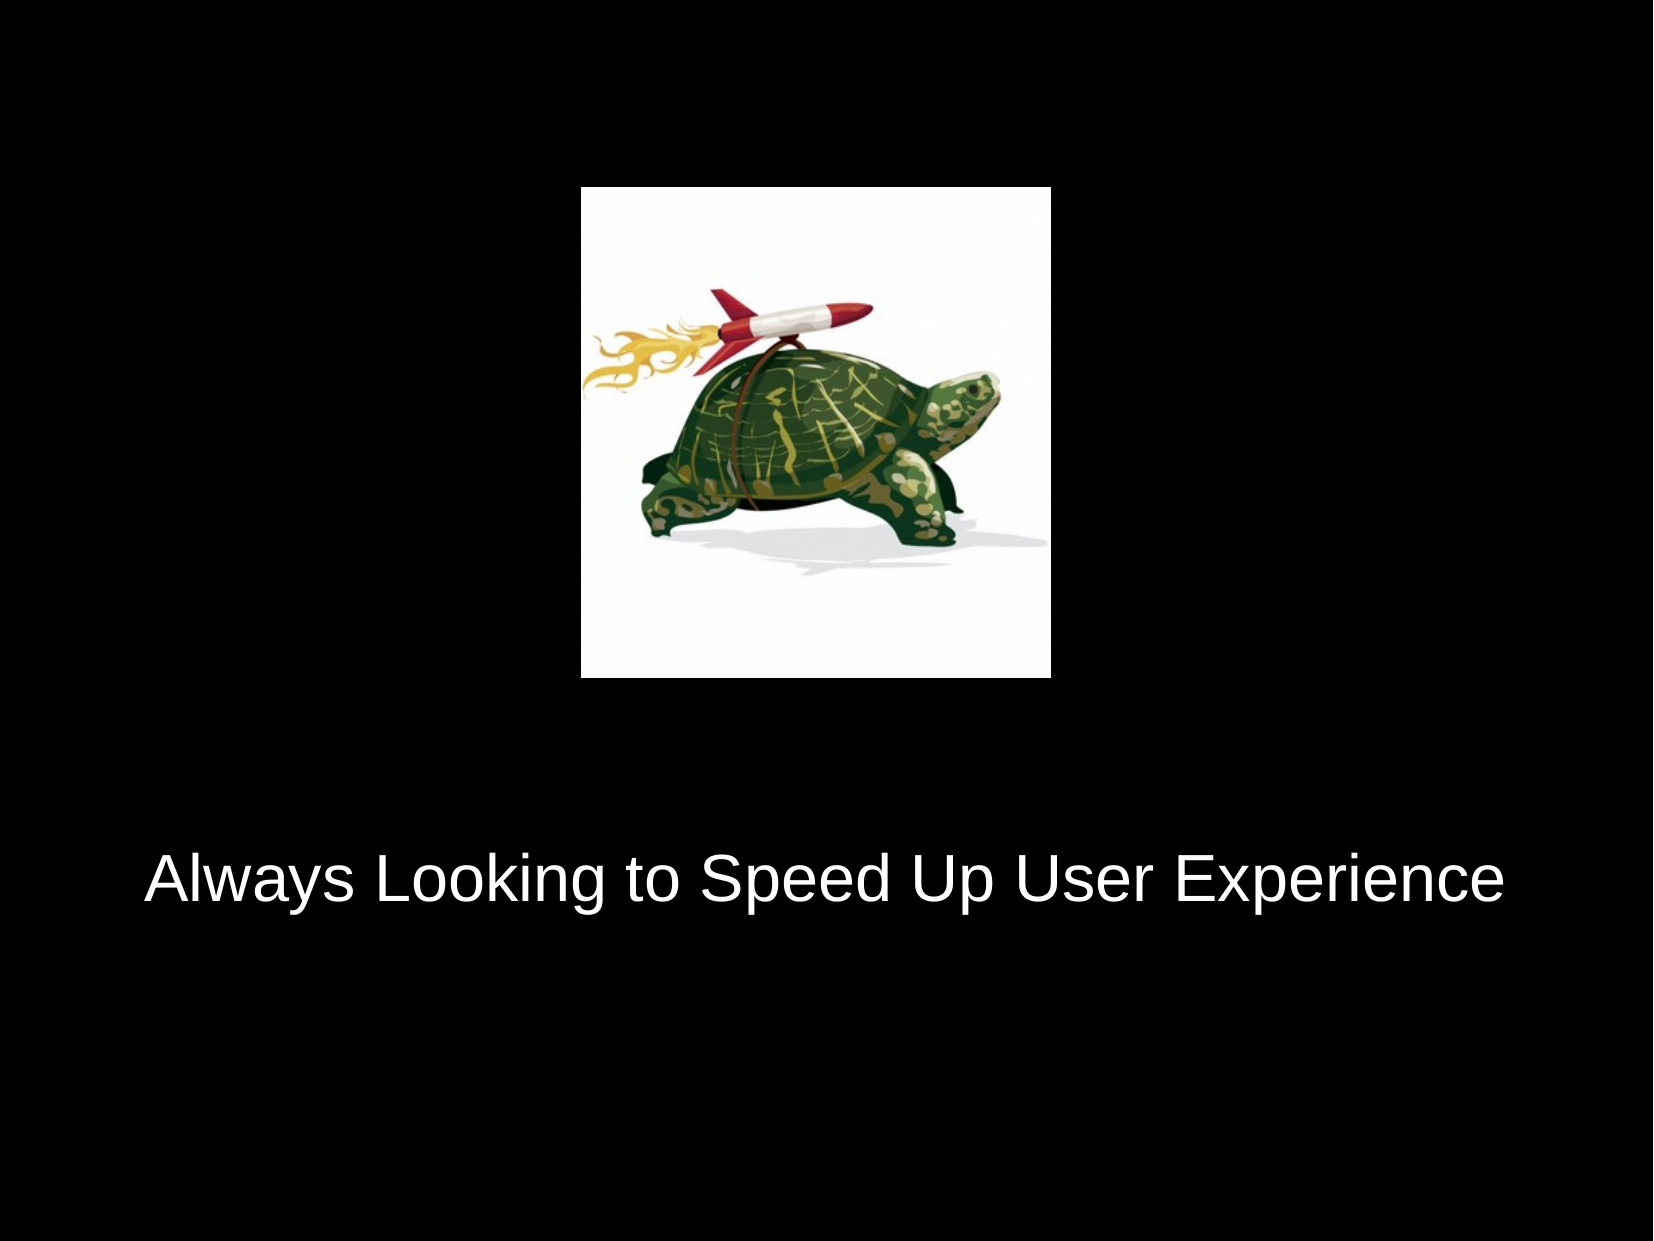

# Always Looking to Speed Up User Experience